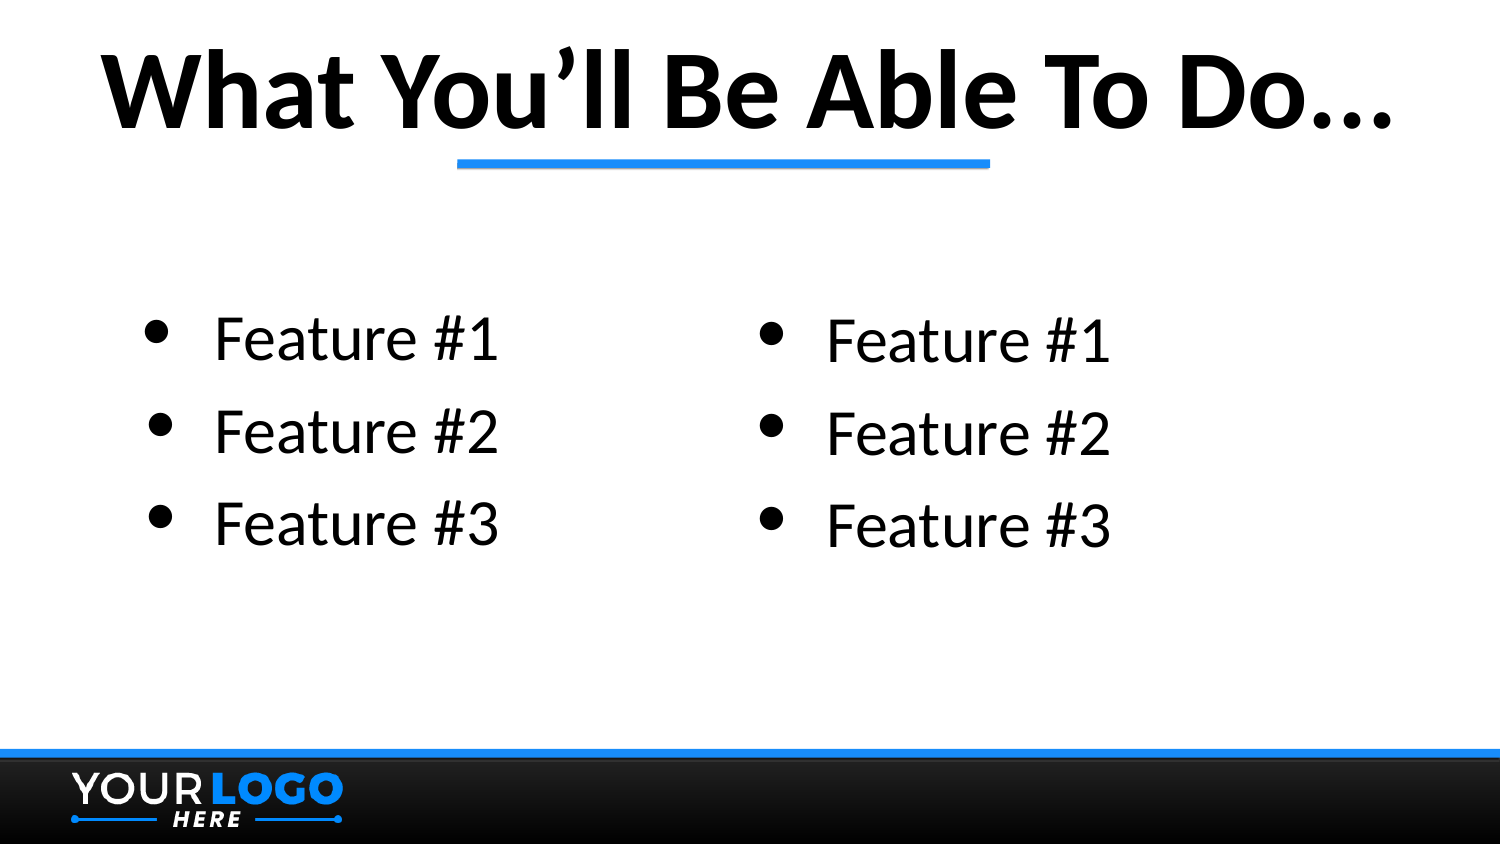

What You’ll Be Able To Do...
Feature #1
Feature #2
Feature #3
Feature #1
Feature #2
Feature #3